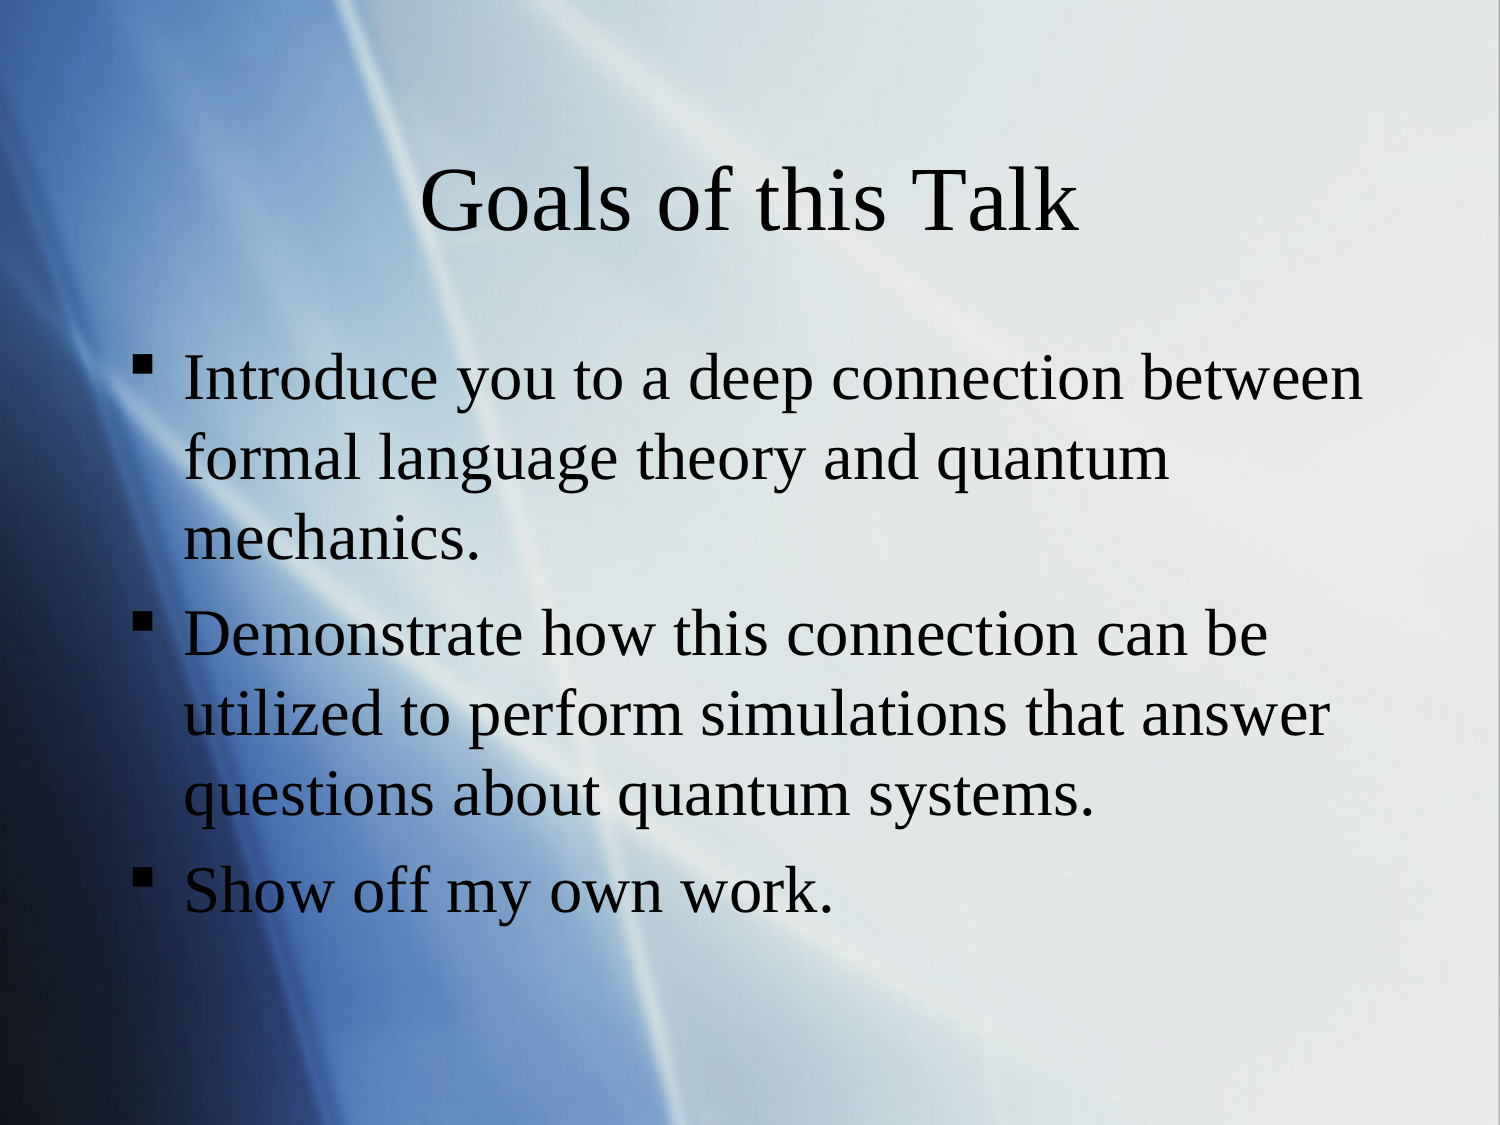

# Goals of this Talk
Introduce you to a deep connection between formal language theory and quantum mechanics.
Demonstrate how this connection can be utilized to perform simulations that answer questions about quantum systems.
Show off my own work.